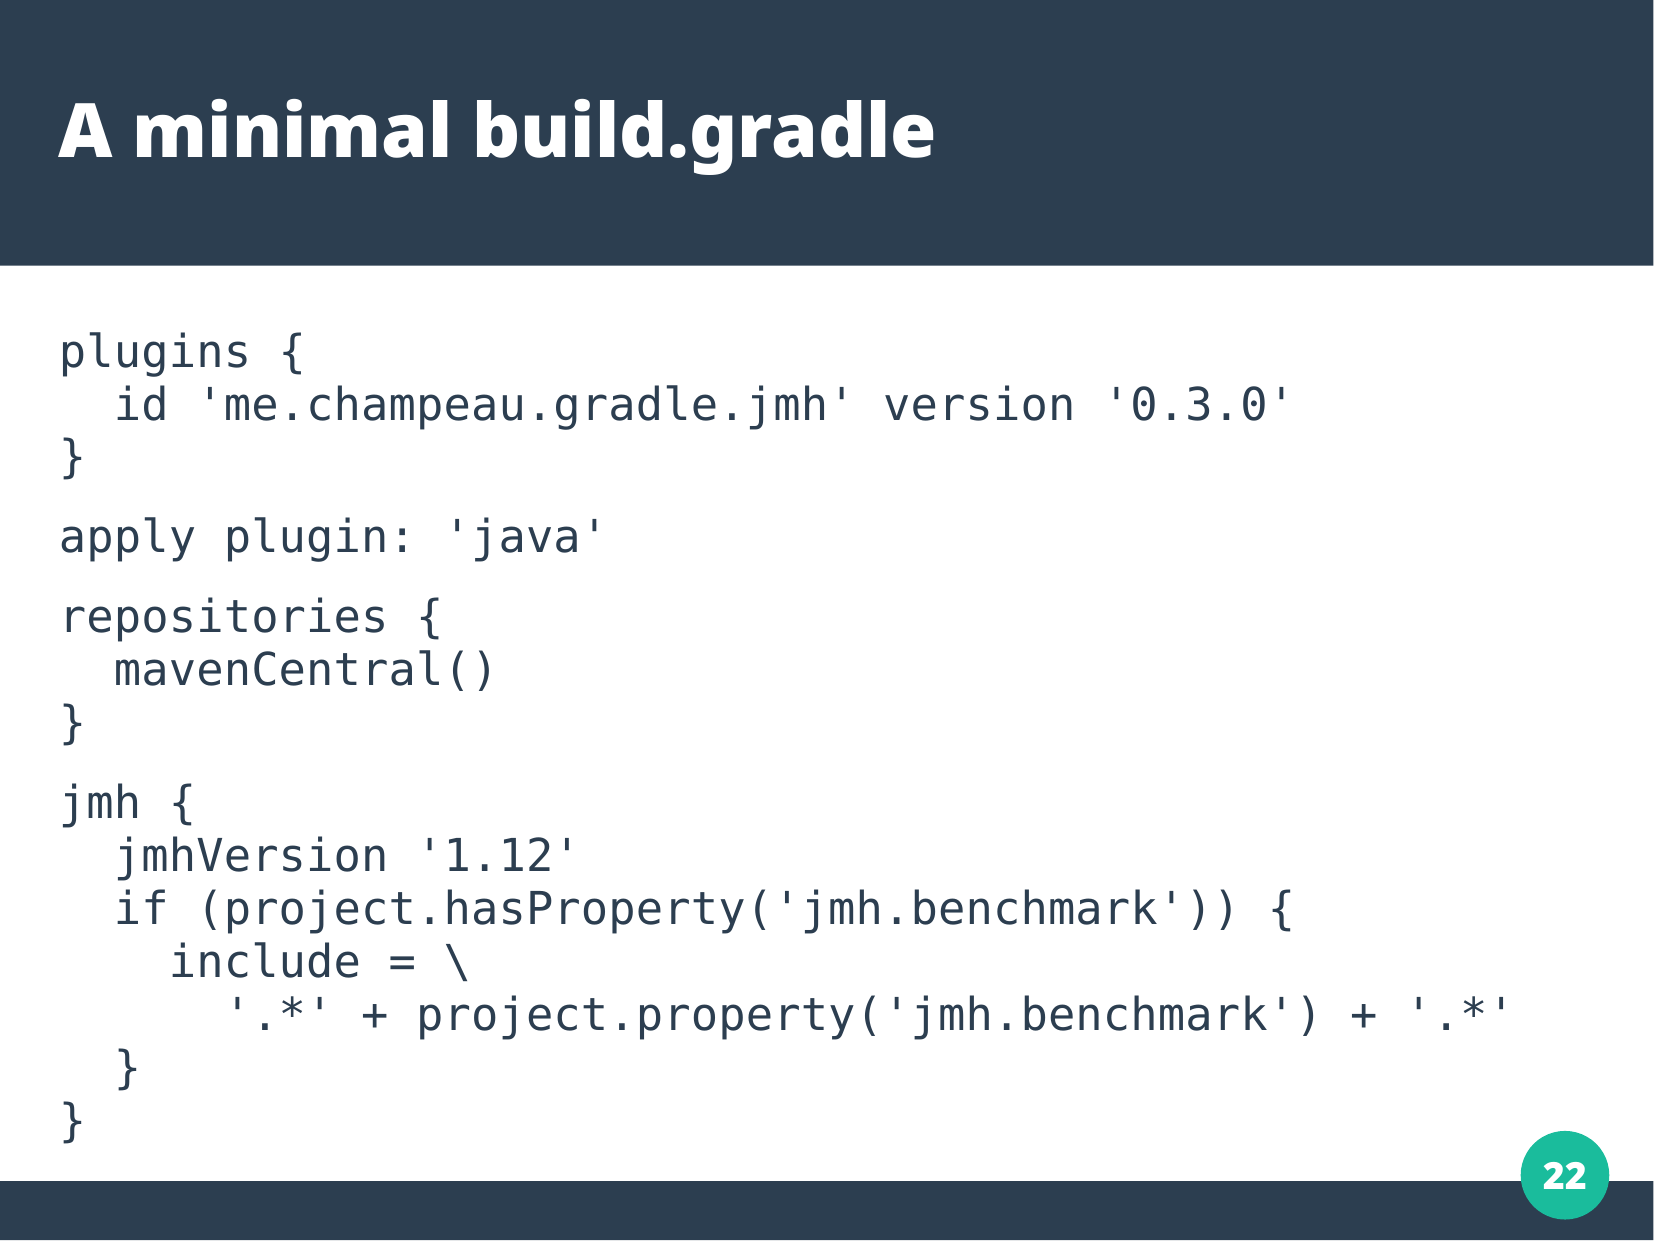

# A minimal build.gradle
plugins {
 id 'me.champeau.gradle.jmh' version '0.3.0'
}
apply plugin: 'java'
repositories {
 mavenCentral()
}
jmh {
 jmhVersion '1.12'
 if (project.hasProperty('jmh.benchmark')) {
 include = \
 '.*' + project.property('jmh.benchmark') + '.*'
 }
}
22